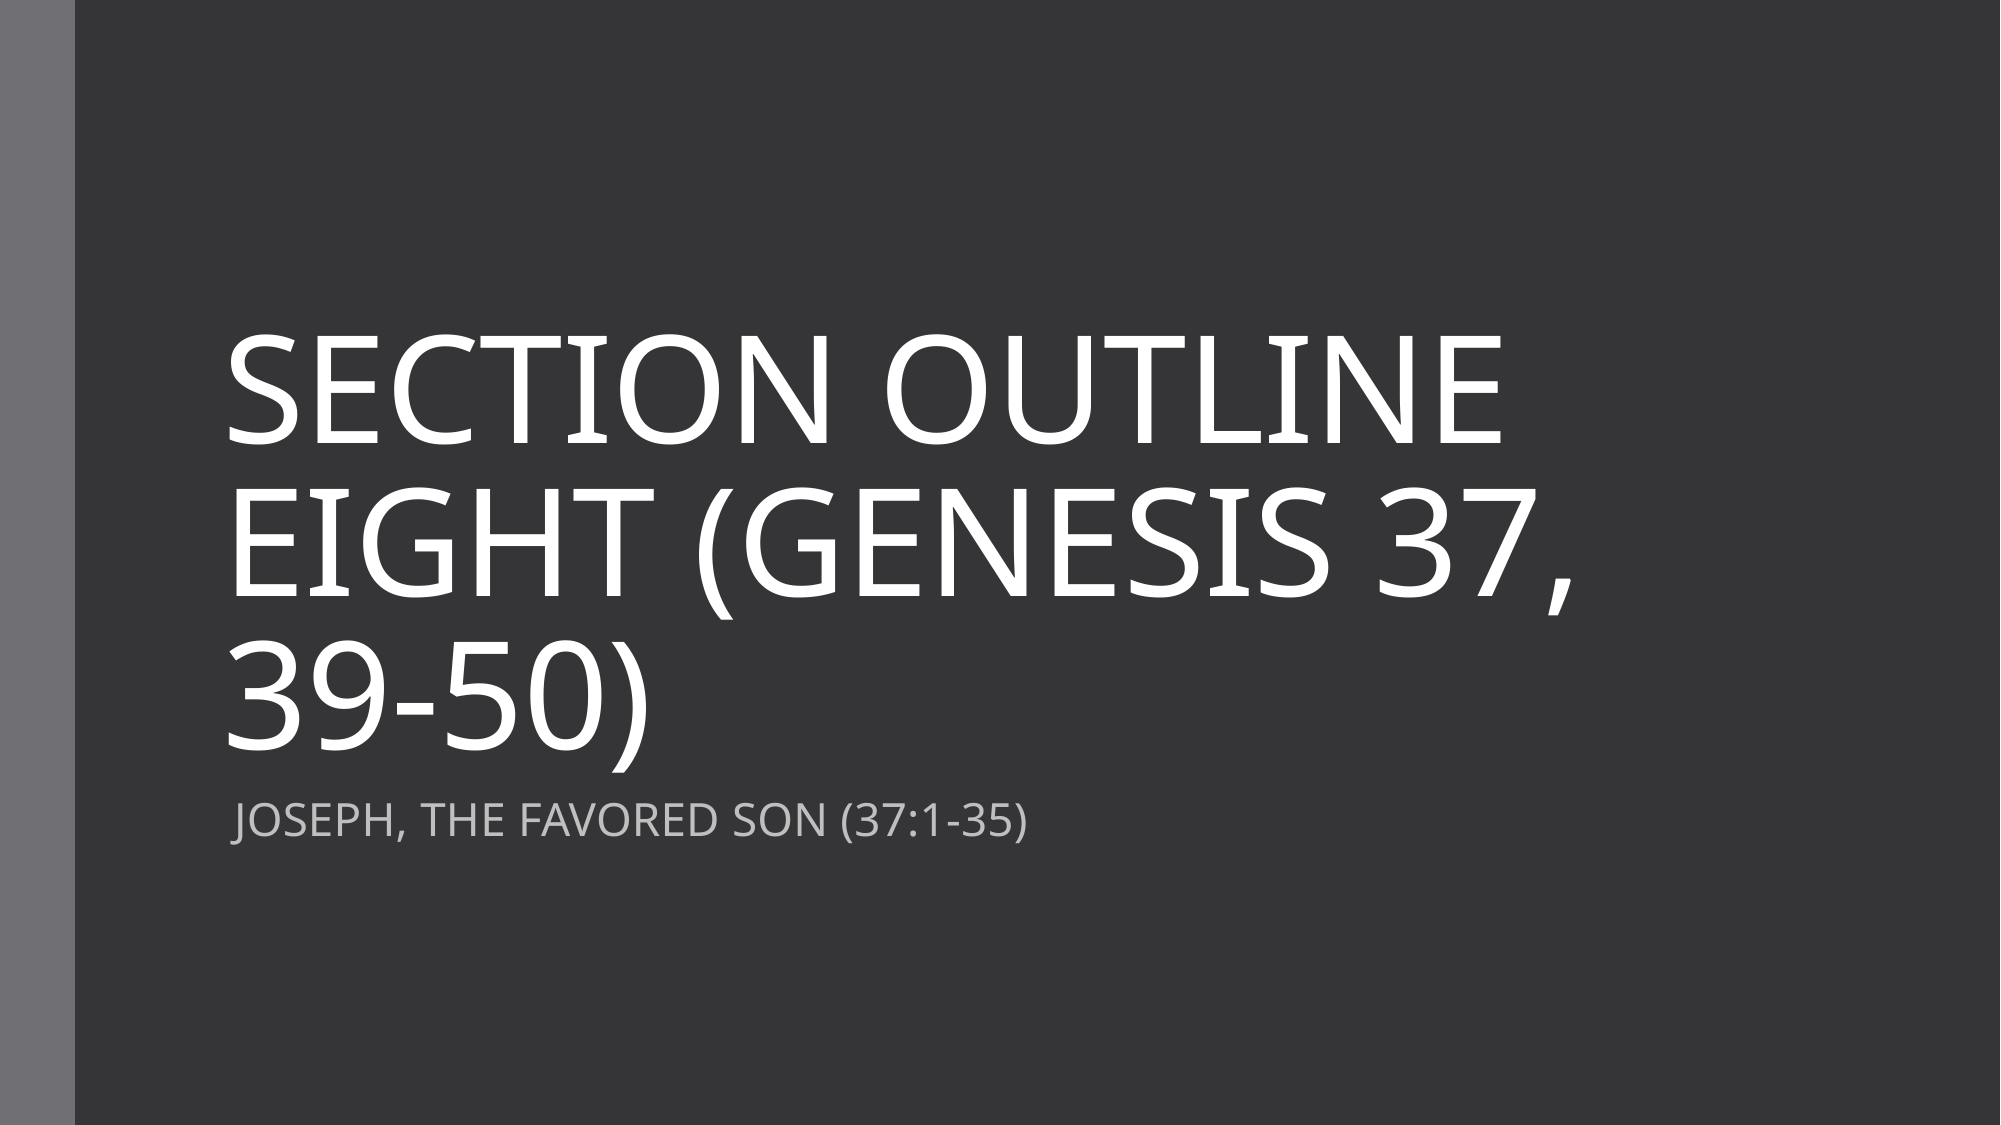

# SECTION OUTLINE EIGHT (GENESIS 37, 39-50)
 JOSEPH, THE FAVORED SON (37:1-35)